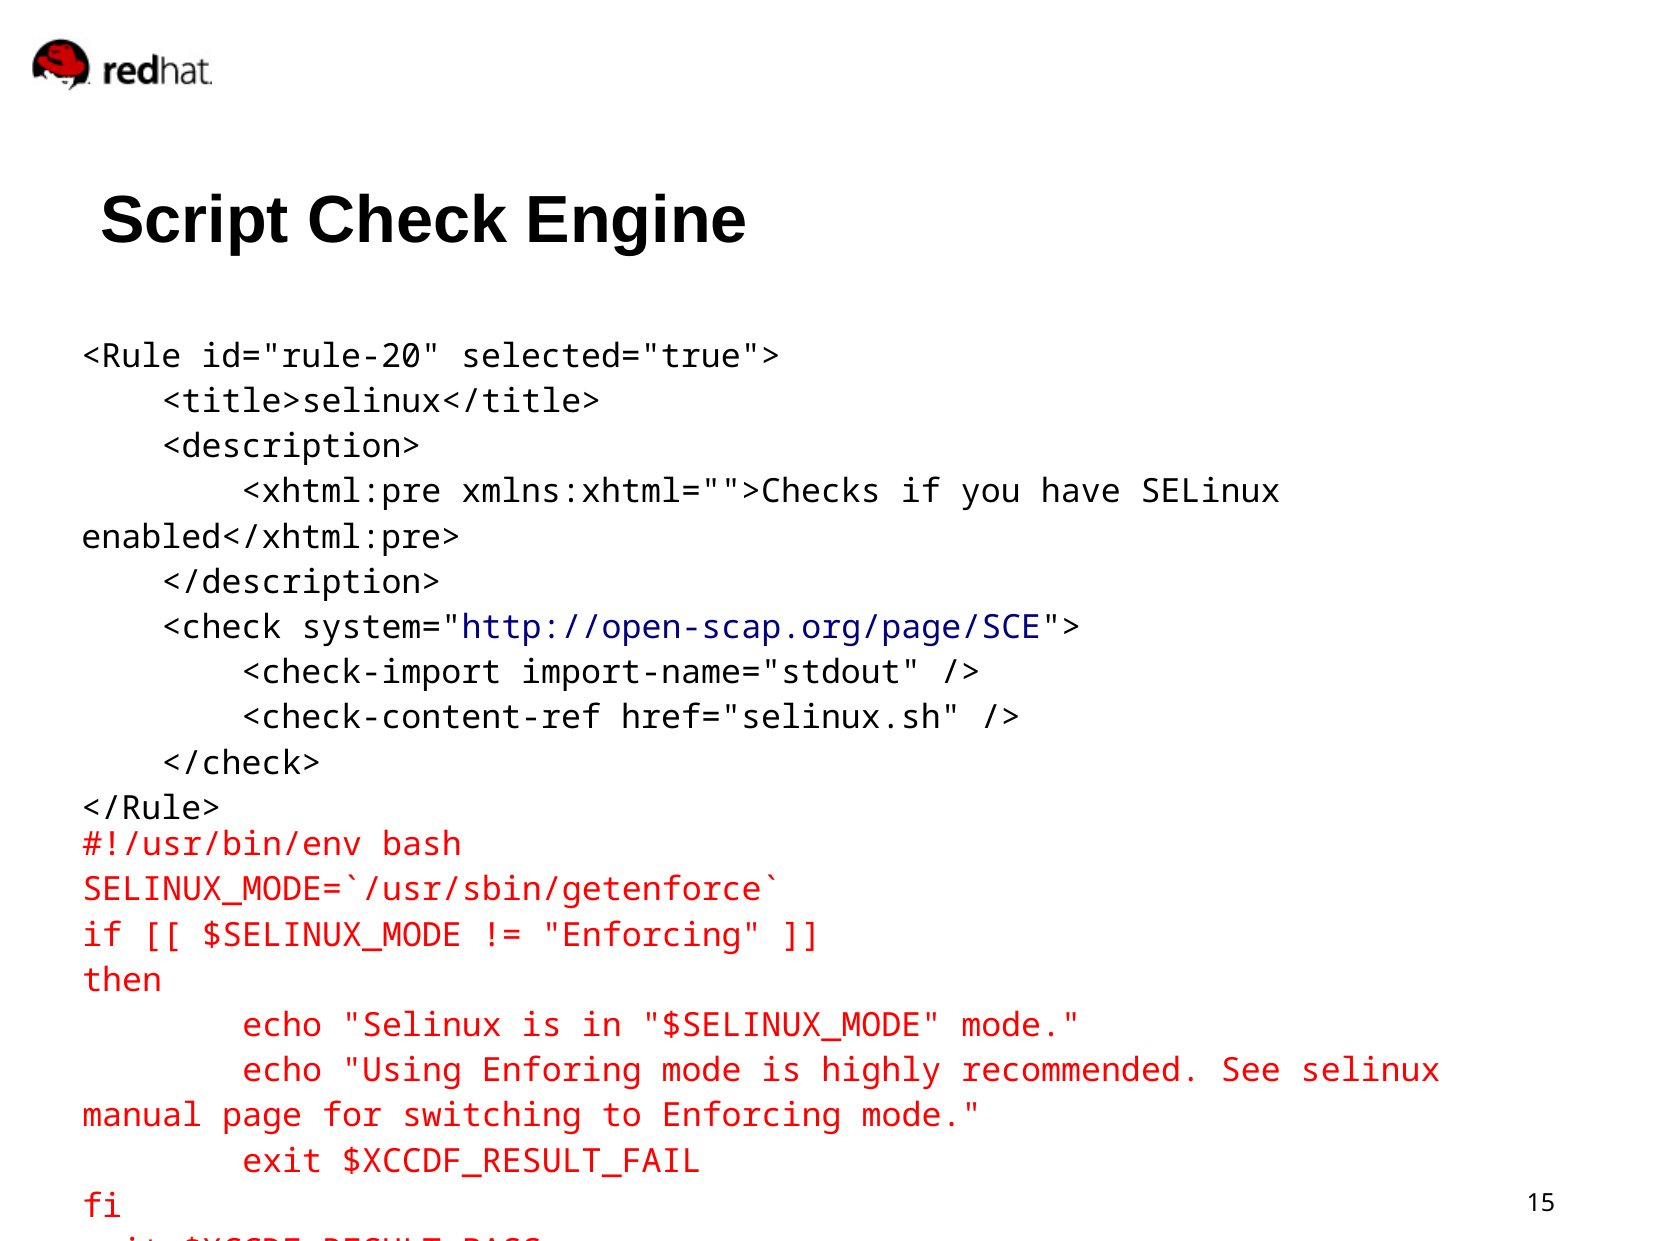

# Script Check Engine
<Rule id="rule-20" selected="true">
 <title>selinux</title>
 <description>
 <xhtml:pre xmlns:xhtml="">Checks if you have SELinux enabled</xhtml:pre>
 </description>
 <check system="http://open-scap.org/page/SCE">
 <check-import import-name="stdout" />
 <check-content-ref href="selinux.sh" />
 </check>
</Rule>
#!/usr/bin/env bash
SELINUX_MODE=`/usr/sbin/getenforce`
if [[ $SELINUX_MODE != "Enforcing" ]]
then
 echo "Selinux is in "$SELINUX_MODE" mode."
 echo "Using Enforing mode is highly recommended. See selinux manual page for switching to Enforcing mode."
 exit $XCCDF_RESULT_FAIL
fi
exit $XCCDF_RESULT_PASS